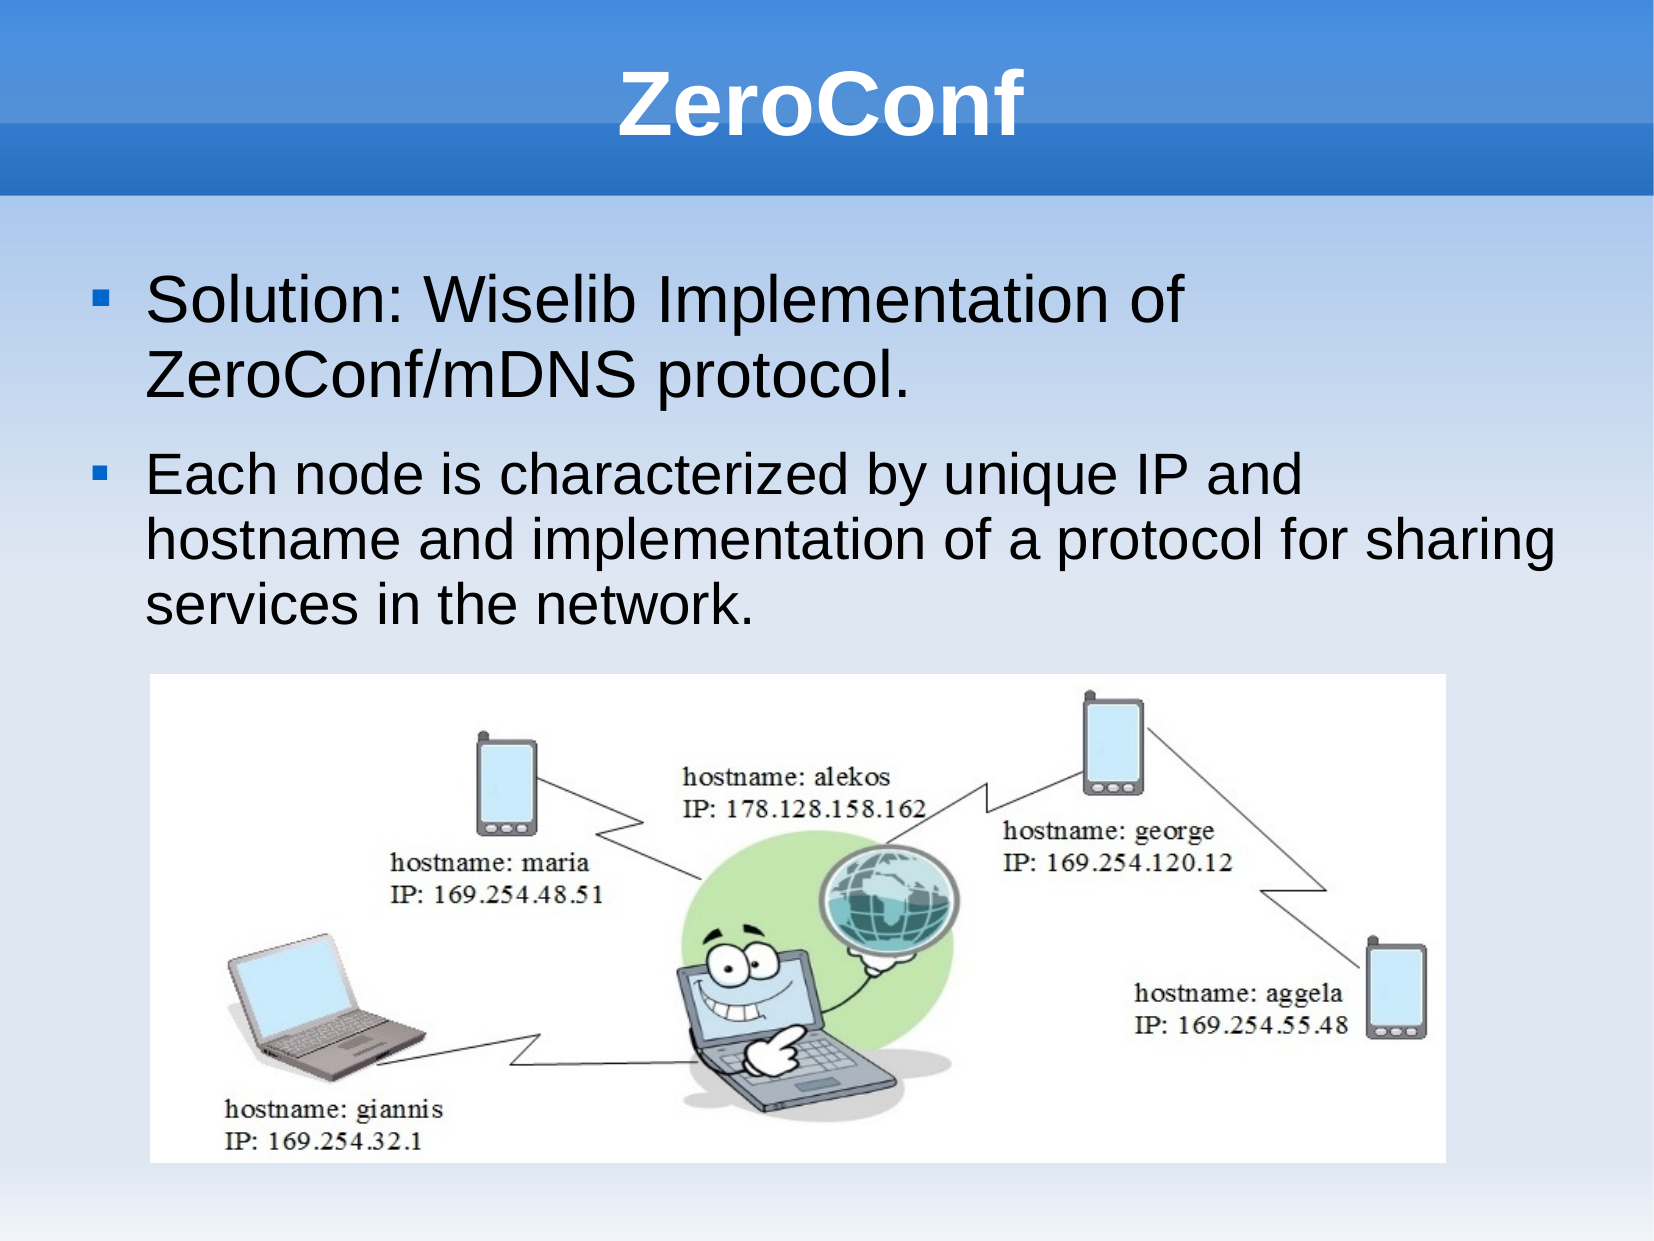

# ZeroConf
Solution: Wiselib Implementation of ZeroConf/mDNS protocol.
Each node is characterized by unique IP and hostname and implementation of a protocol for sharing services in the network.